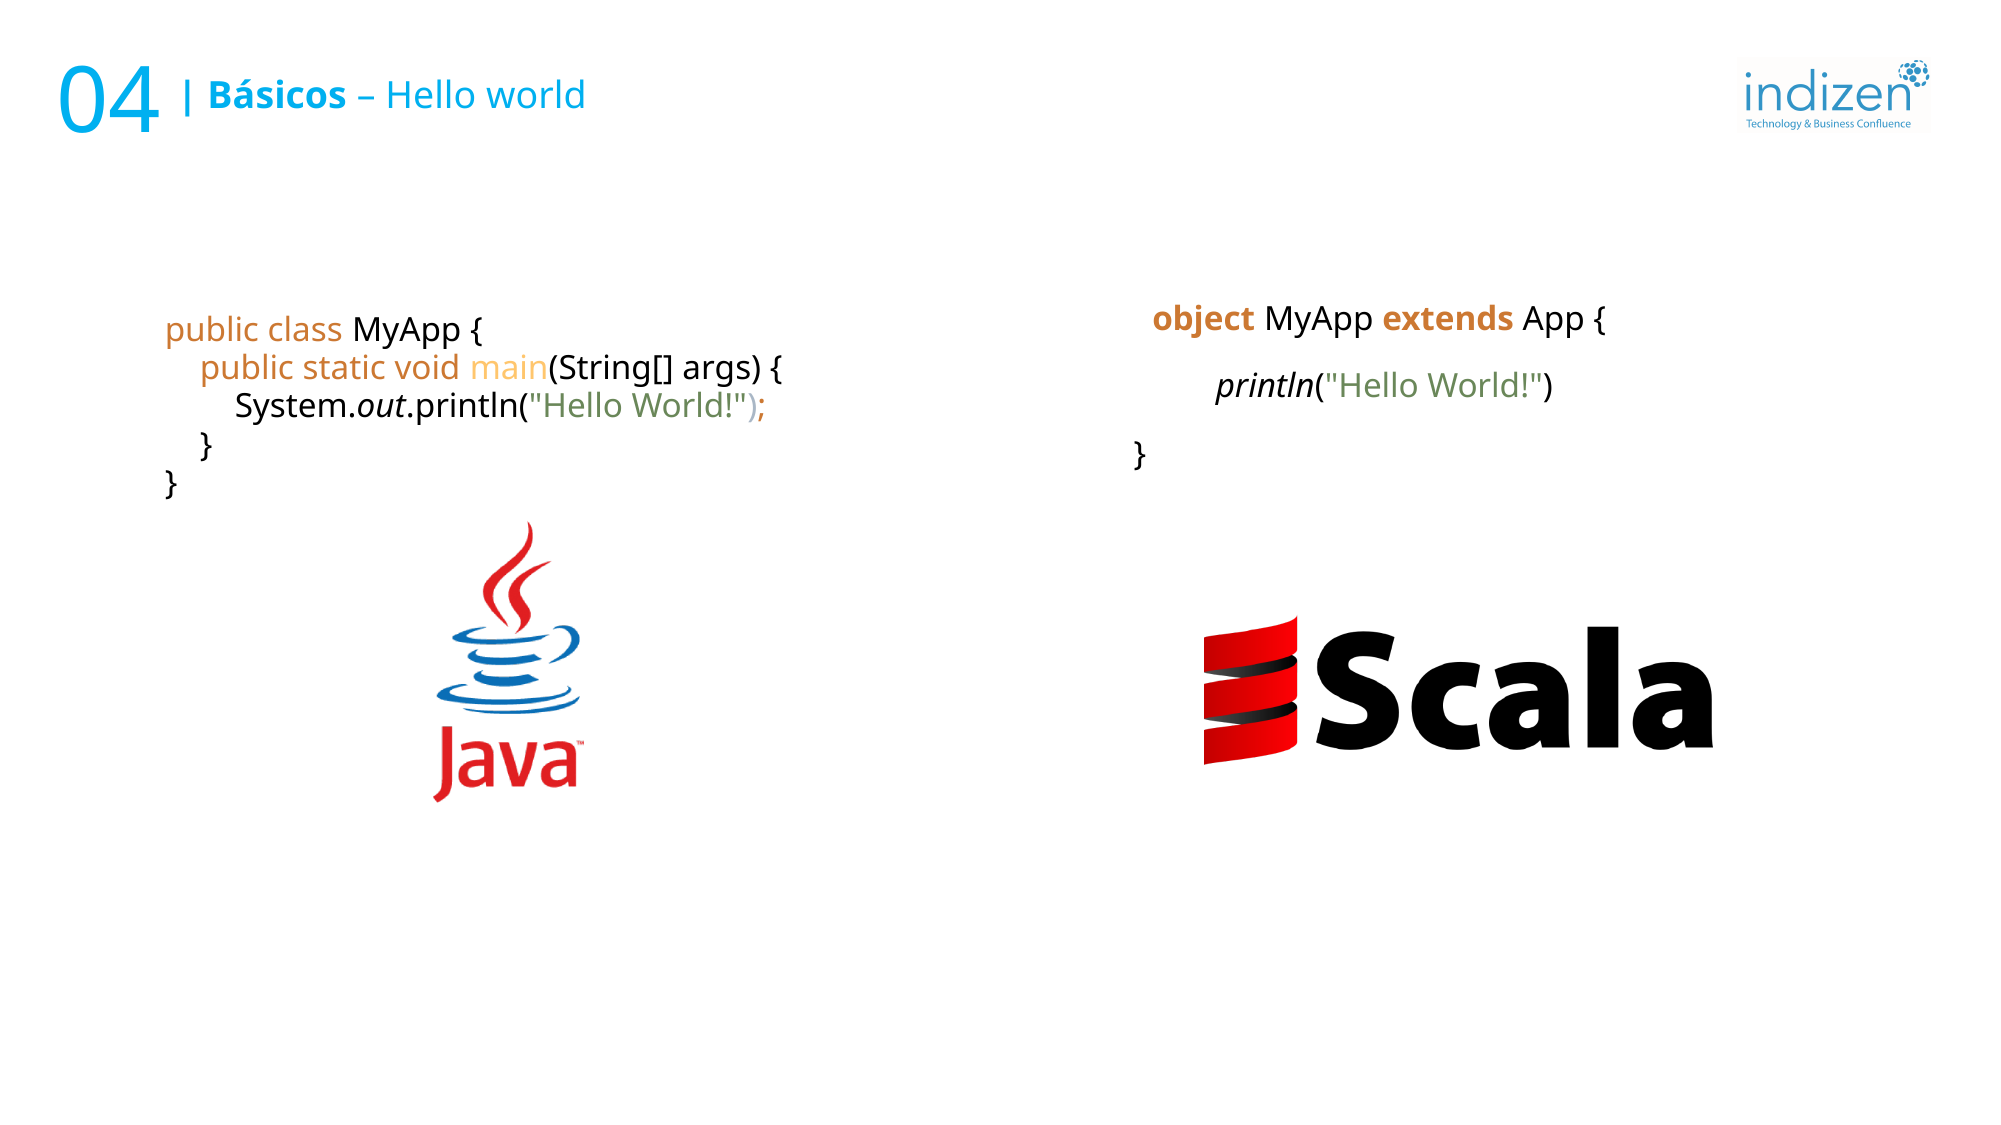

04
| Básicos – Hello world
object MyApp extends App {
 	println("Hello World!")
 }
public class MyApp {
 public static void main(String[] args) {
 System.out.println("Hello World!");
 }
}